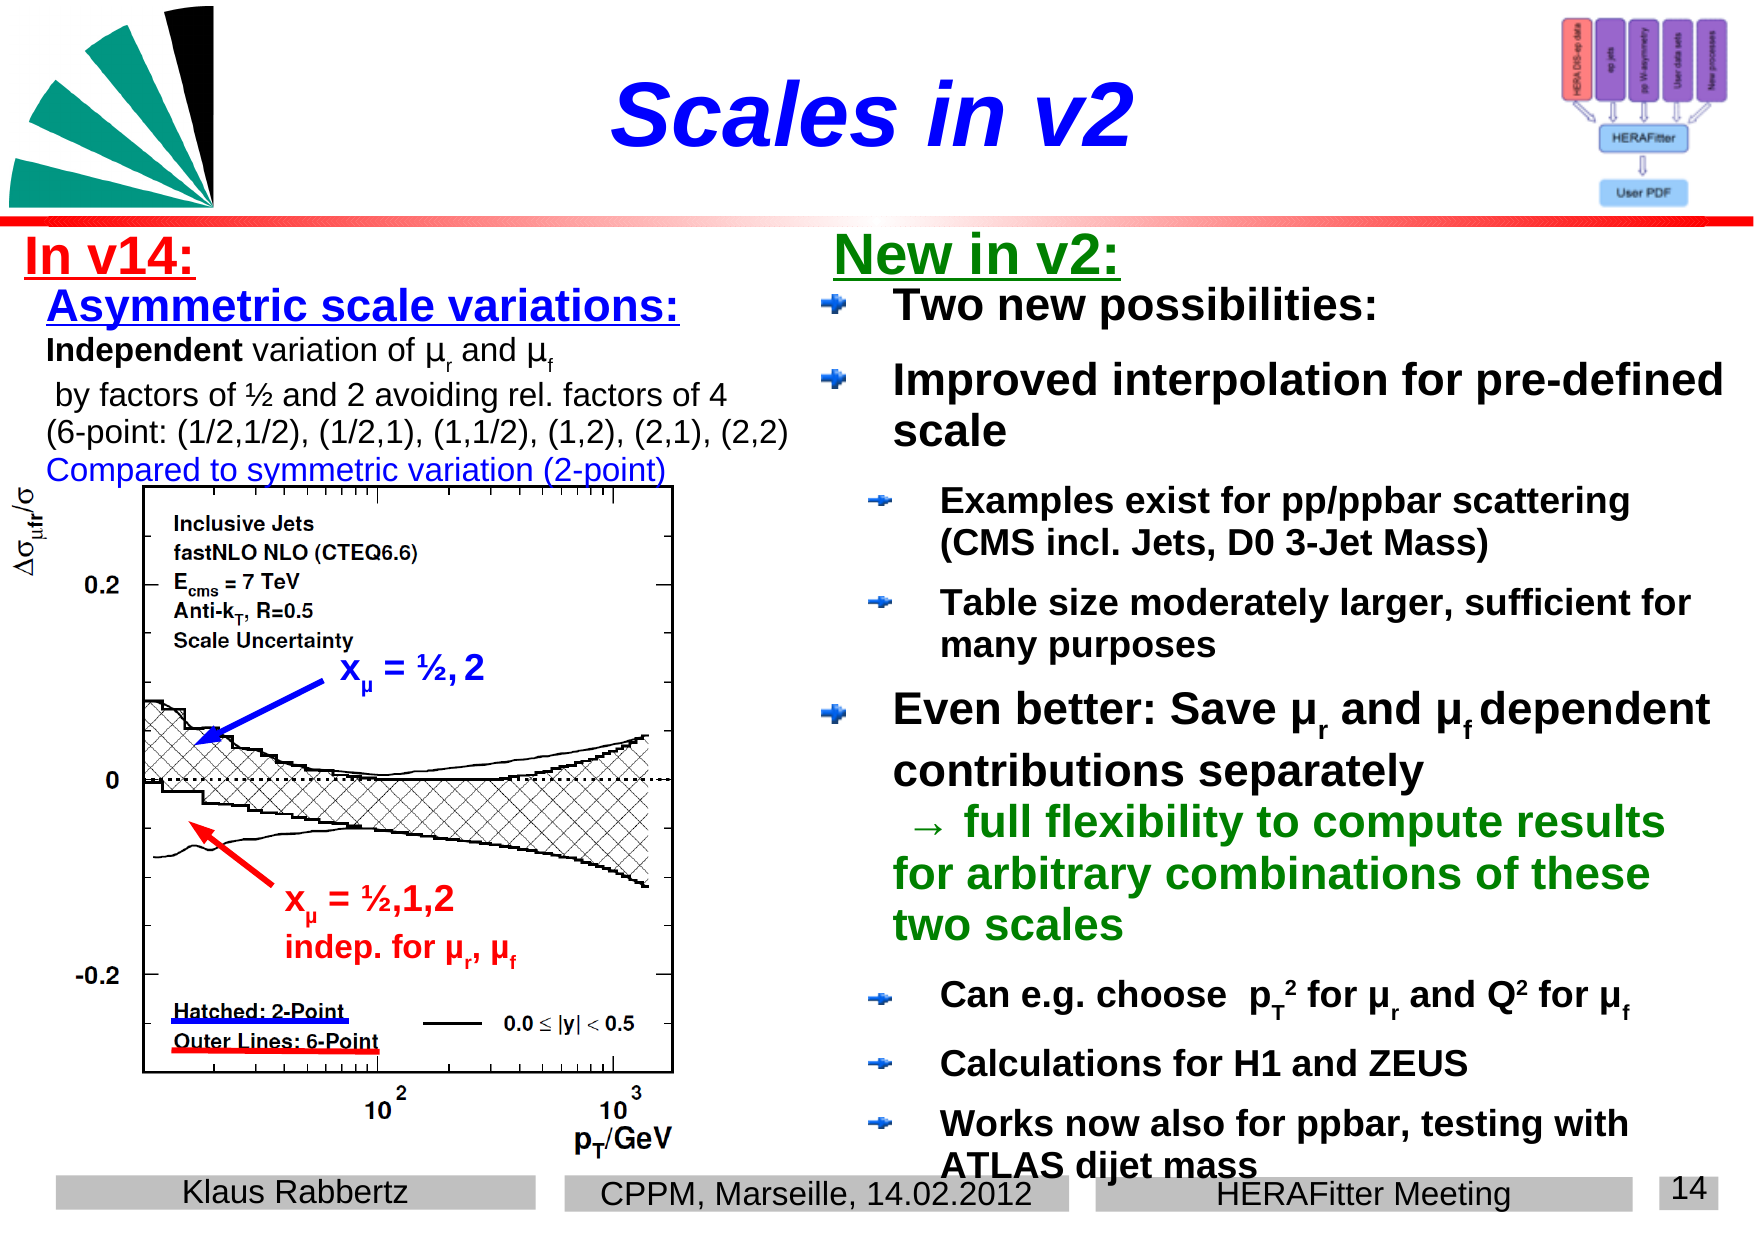

# Scales in v2
New in v2:
In v14:
Asymmetric scale variations:
Independent variation of μr and μf
 by factors of ½ and 2 avoiding rel. factors of 4
(6-point: (1/2,1/2), (1/2,1), (1,1/2), (1,2), (2,1), (2,2)
Compared to symmetric variation (2-point)
Two new possibilities:
Improved interpolation for pre-defined scale
Examples exist for pp/ppbar scattering (CMS incl. Jets, D0 3-Jet Mass)
Table size moderately larger, sufficient for many purposes
Even better: Save μr and μf dependent contributions separately → full flexibility to compute results for arbitrary combinations of these two scales
Can e.g. choose pT2 for μr and Q2 for μf
Calculations for H1 and ZEUS
Works now also for ppbar, testing with ATLAS dijet mass
xµ = ½, 2
xµ = ½,1,2
indep. for µr, µf